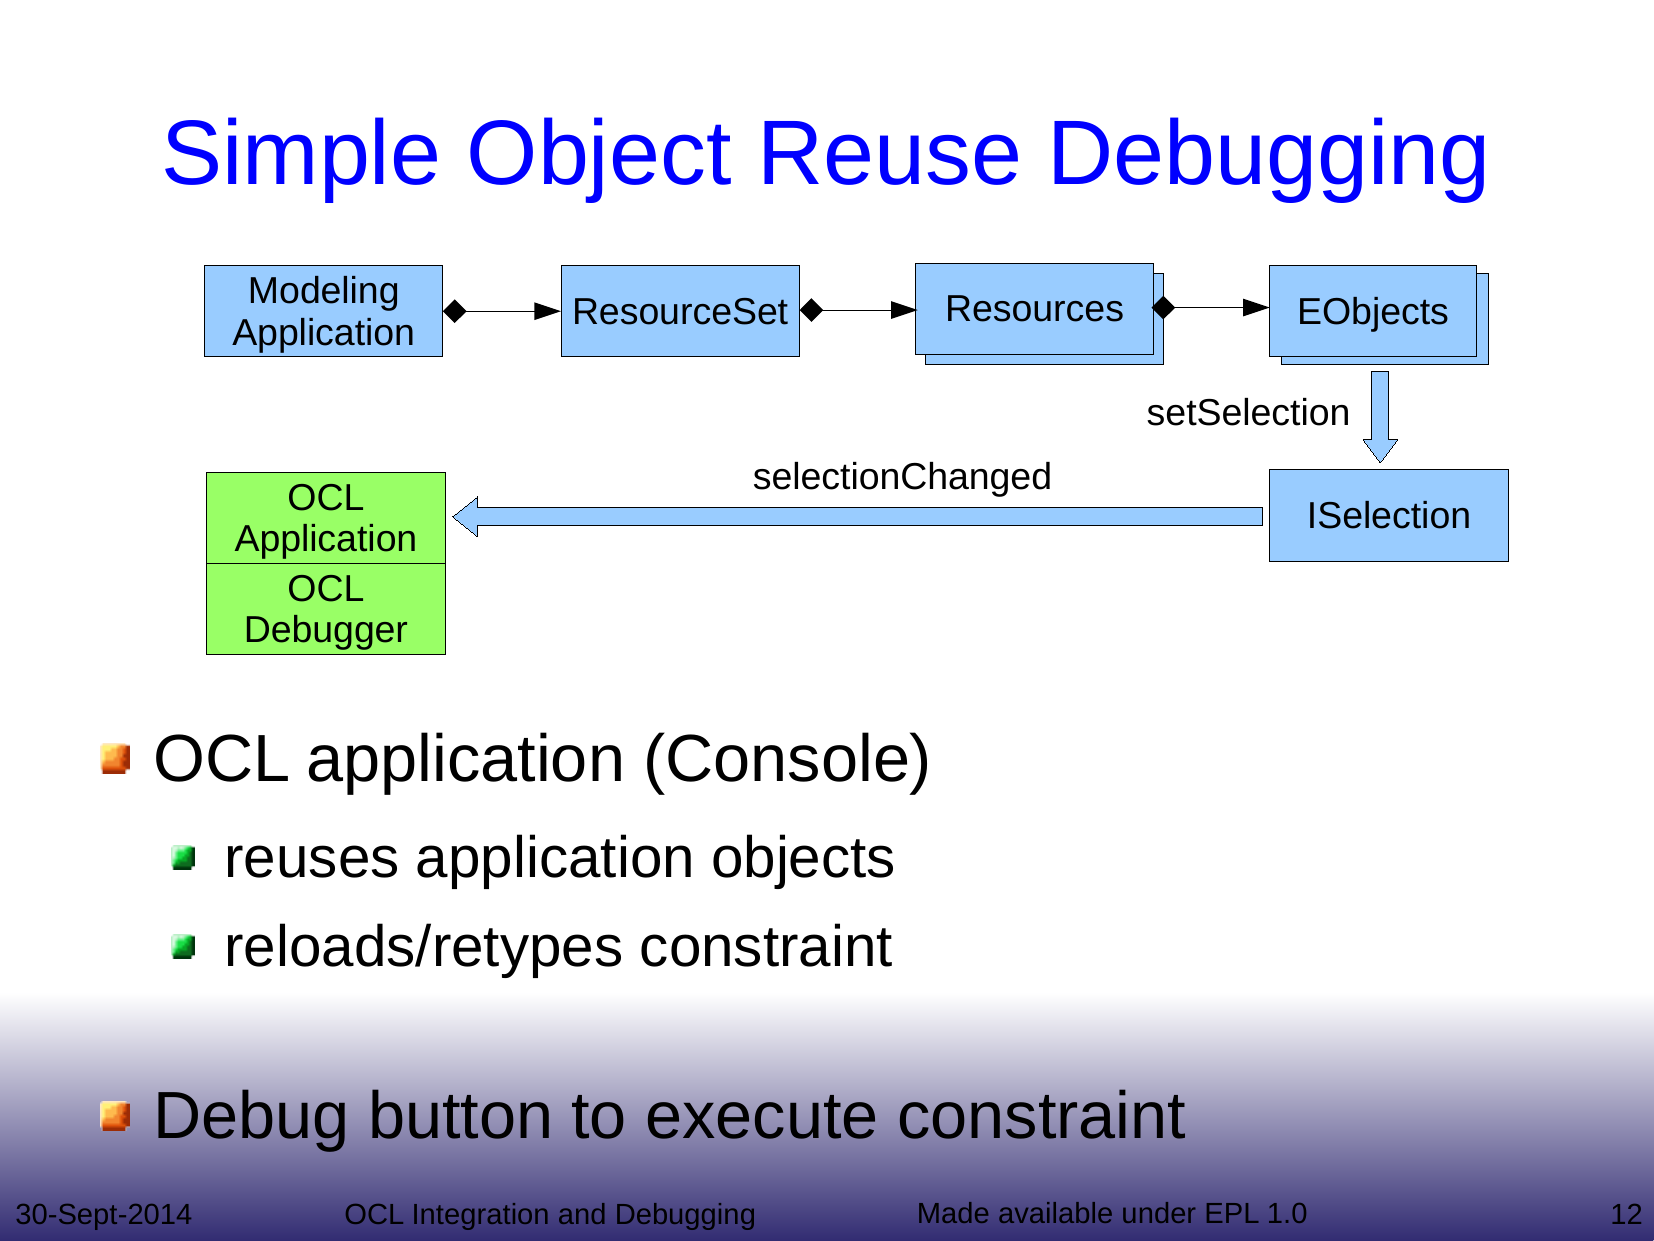

# Simple Object Reuse Debugging
Resources
Modeling
Application
ResourceSet
EObjects
Resources
EObjects
setSelection
selectionChanged
ISelection
OCL
Application
OCL
Debugger
OCL application (Console)
reuses application objects
reloads/retypes constraint
Debug button to execute constraint
30-Sept-2014
OCL Integration and Debugging
12